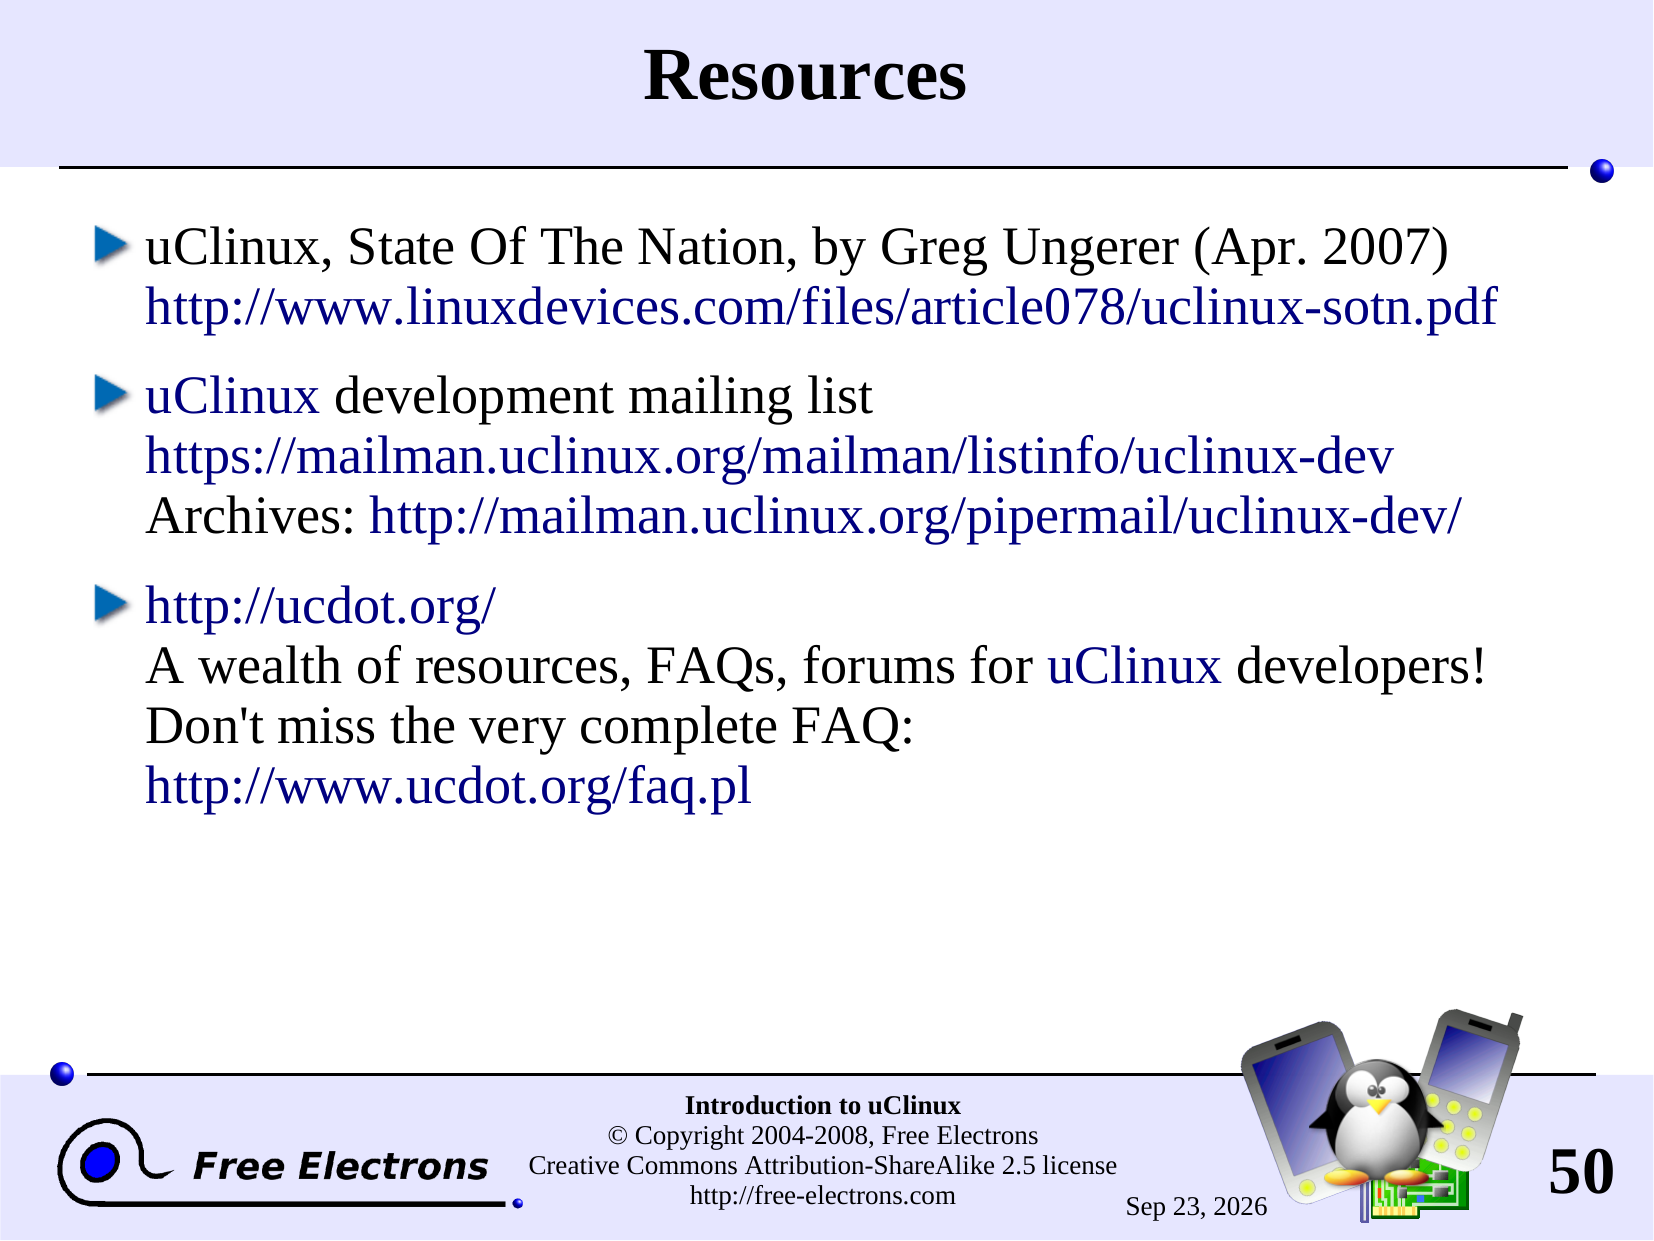

# Resources
uClinux, State Of The Nation, by Greg Ungerer (Apr. 2007)
http://www.linuxdevices.com/files/article078/uclinux-sotn.pdf
uClinux development mailing list
https://mailman.uclinux.org/mailman/listinfo/uclinux-dev
Archives: http://mailman.uclinux.org/pipermail/uclinux-dev/
http://ucdot.org/
A wealth of resources, FAQs, forums for uClinux developers!
Don't miss the very complete FAQ:
http://www.ucdot.org/faq.pl